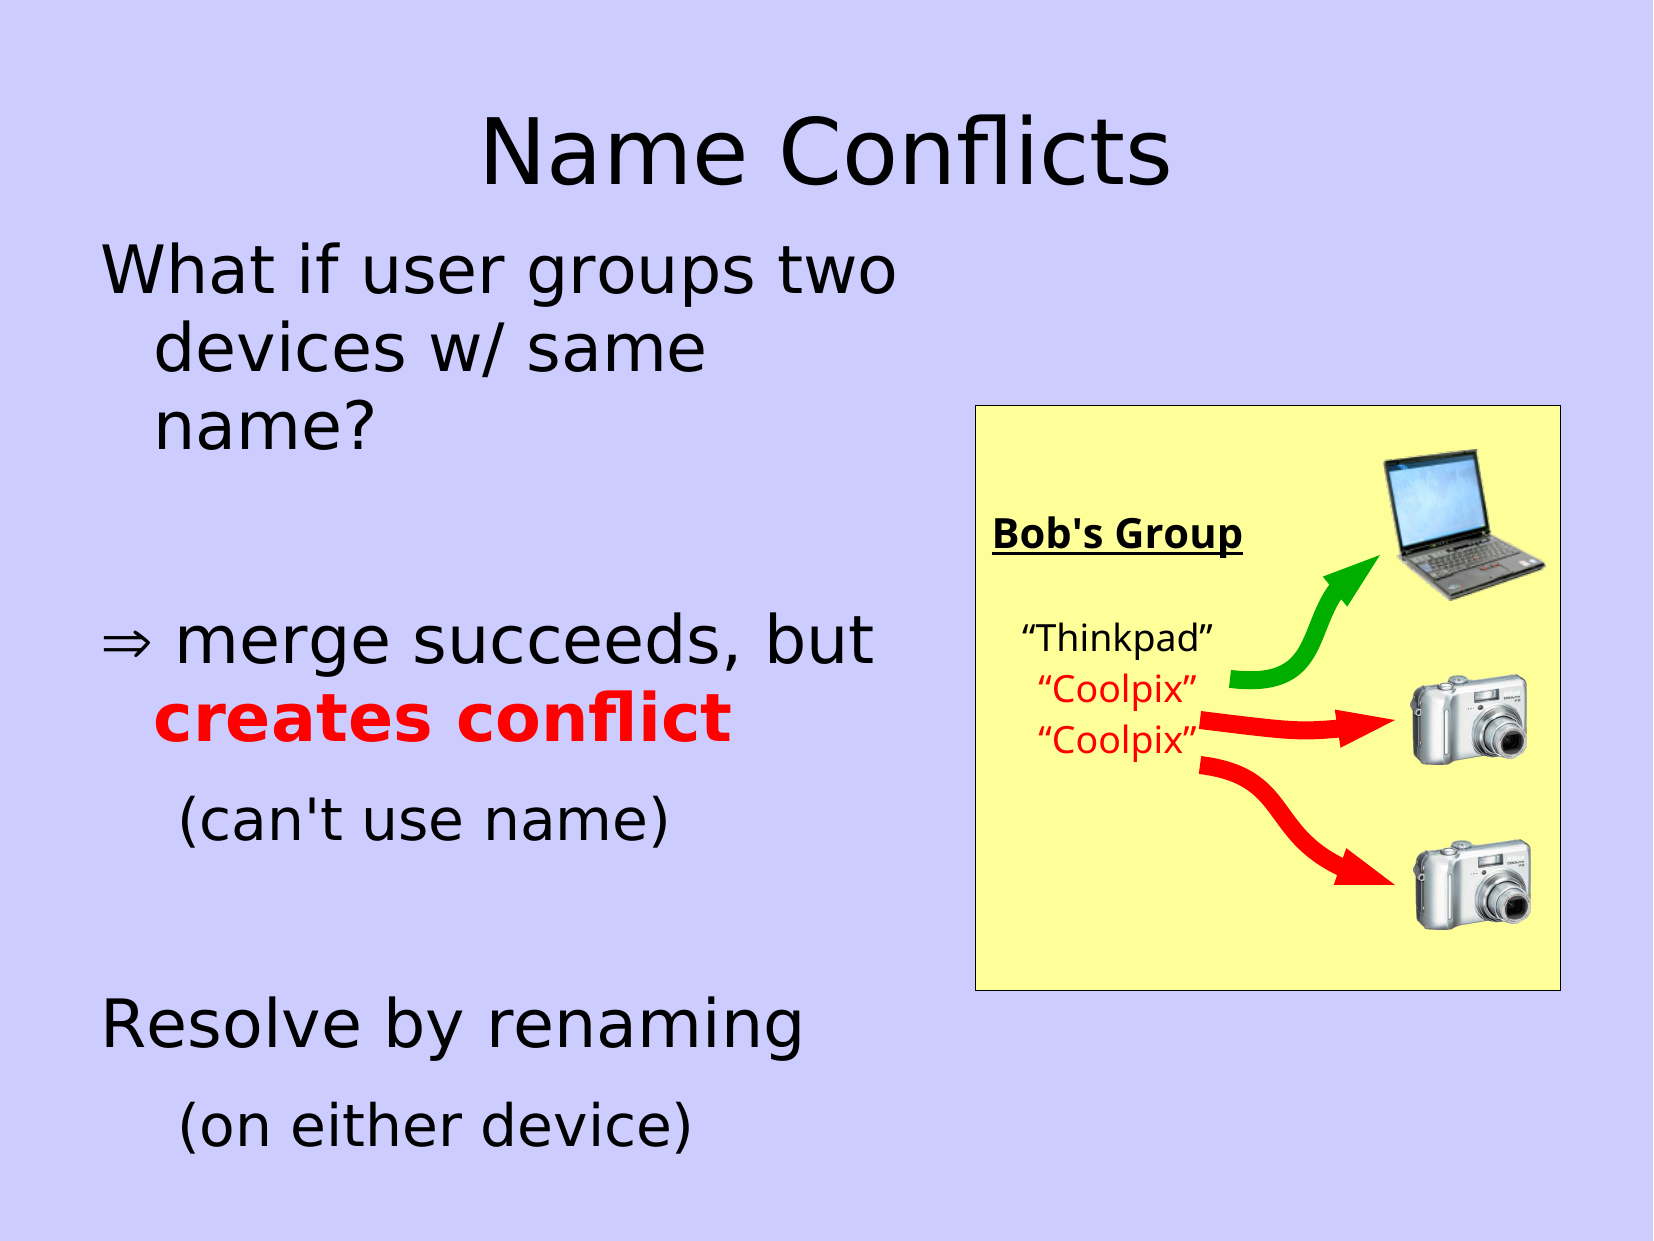

# Name Conflicts
What if user groups two devices w/ same name?
⇒ merge succeeds, but creates conflict
(can't use name)
Resolve by renaming
(on either device)
Bob's Group
“Thinkpad”
“Coolpix”
“Coolpix”